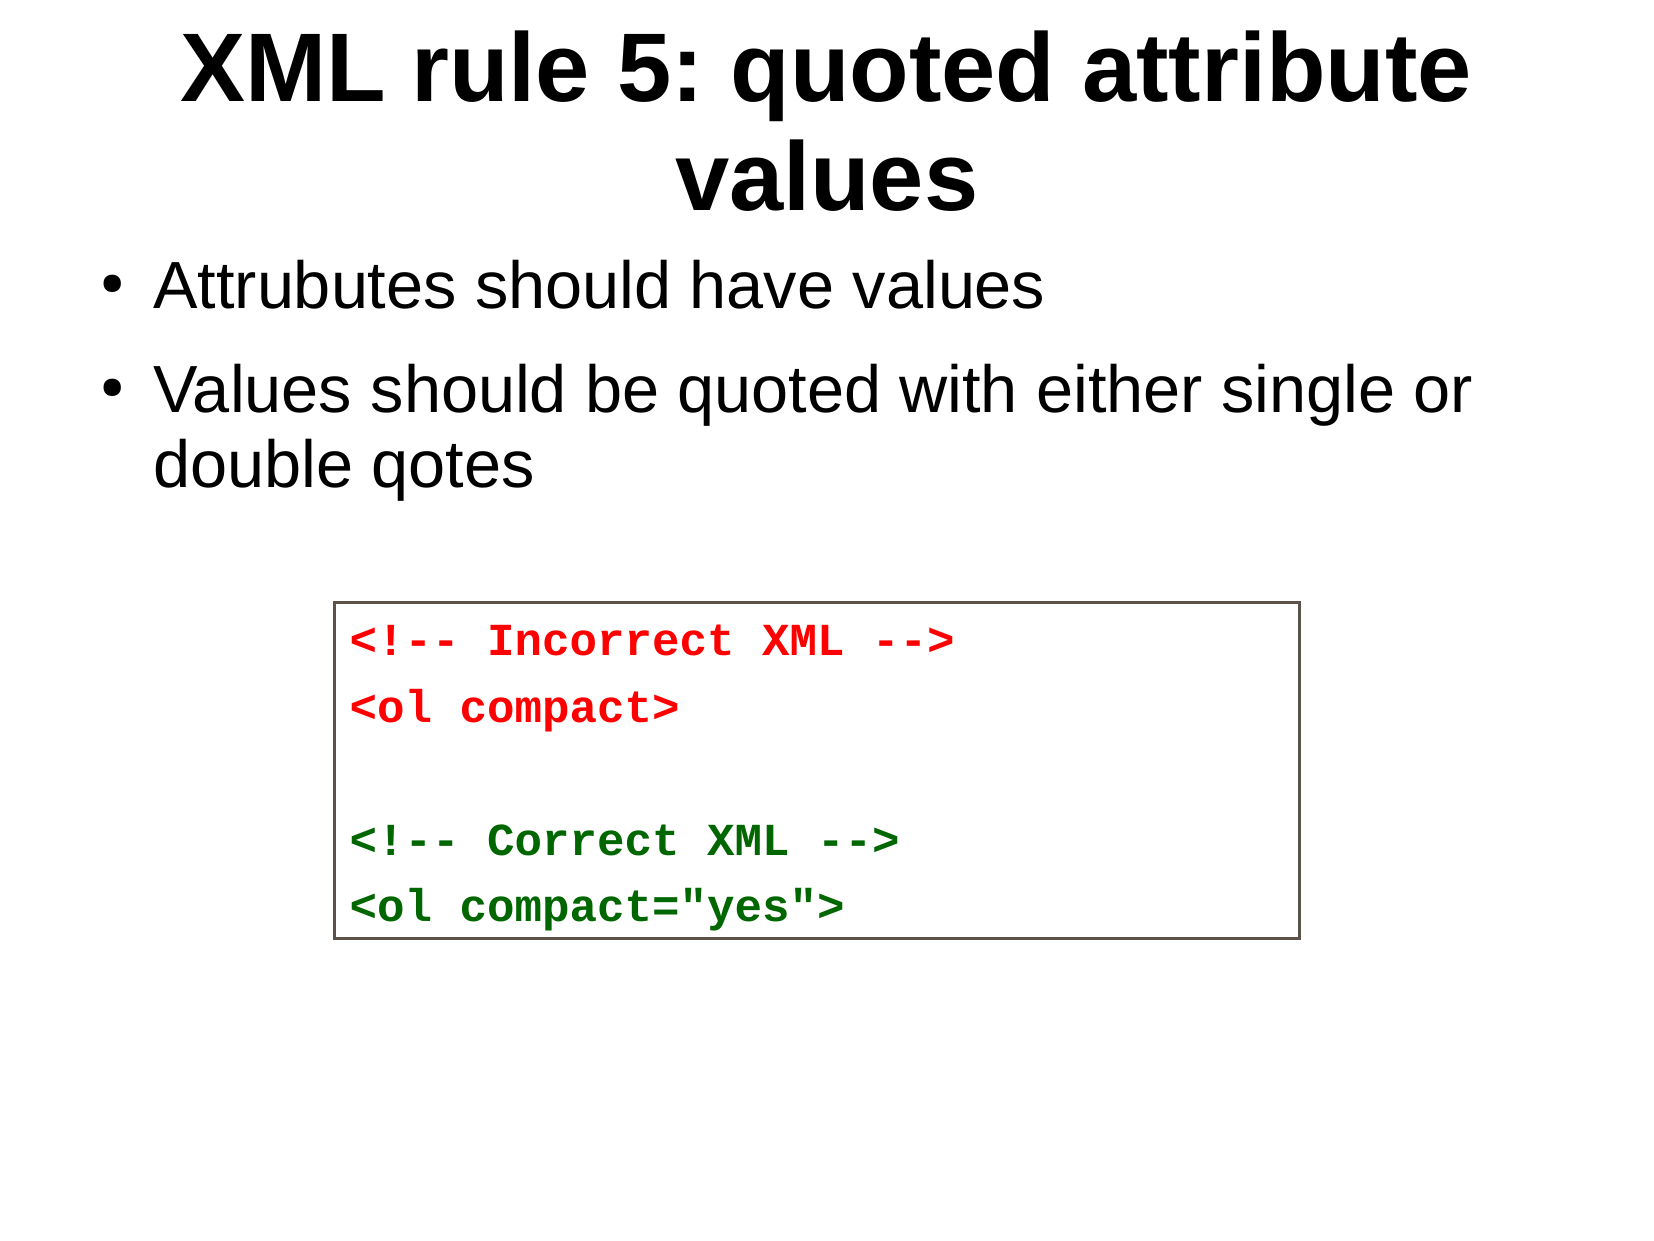

# XML rule 5: quoted attribute values
Attrubutes should have values
Values should be quoted with either single or double qotes
<!-- Incorrect XML -->
<ol compact>
<!-- Correct XML -->
<ol compact="yes">